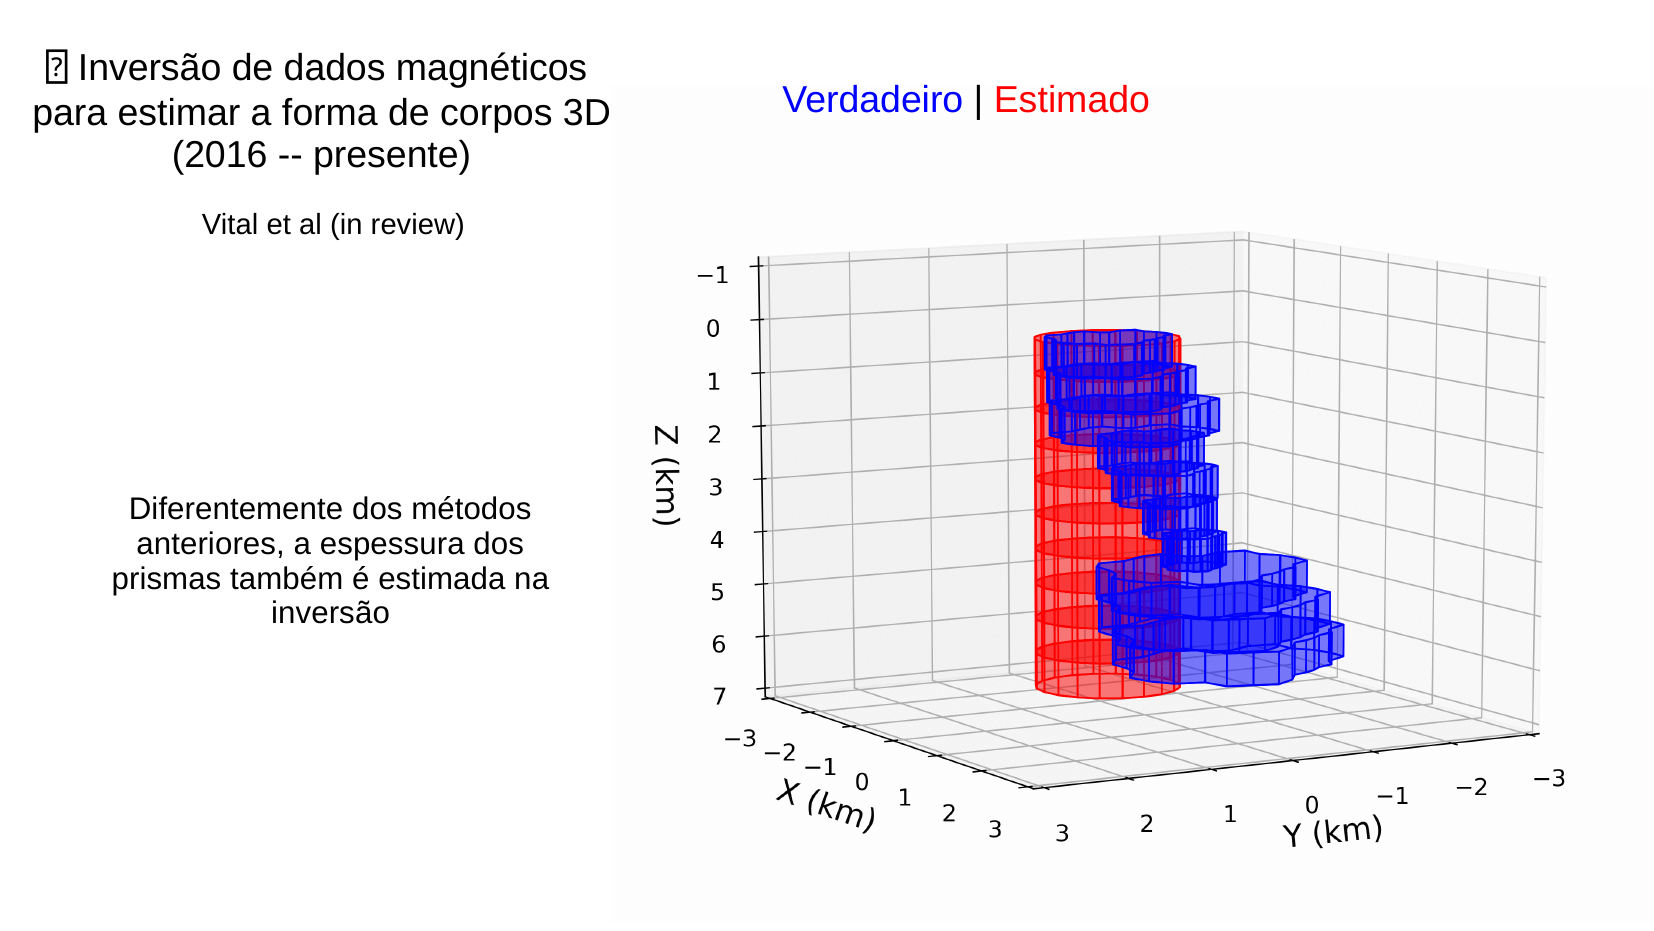

⍰ Inversão de dados magnéticos
para estimar a forma de corpos 3D
(2016 -- presente)
Verdadeiro | Estimado
Vital et al (in review)
Diferentemente dos métodos anteriores, a espessura dos prismas também é estimada na inversão